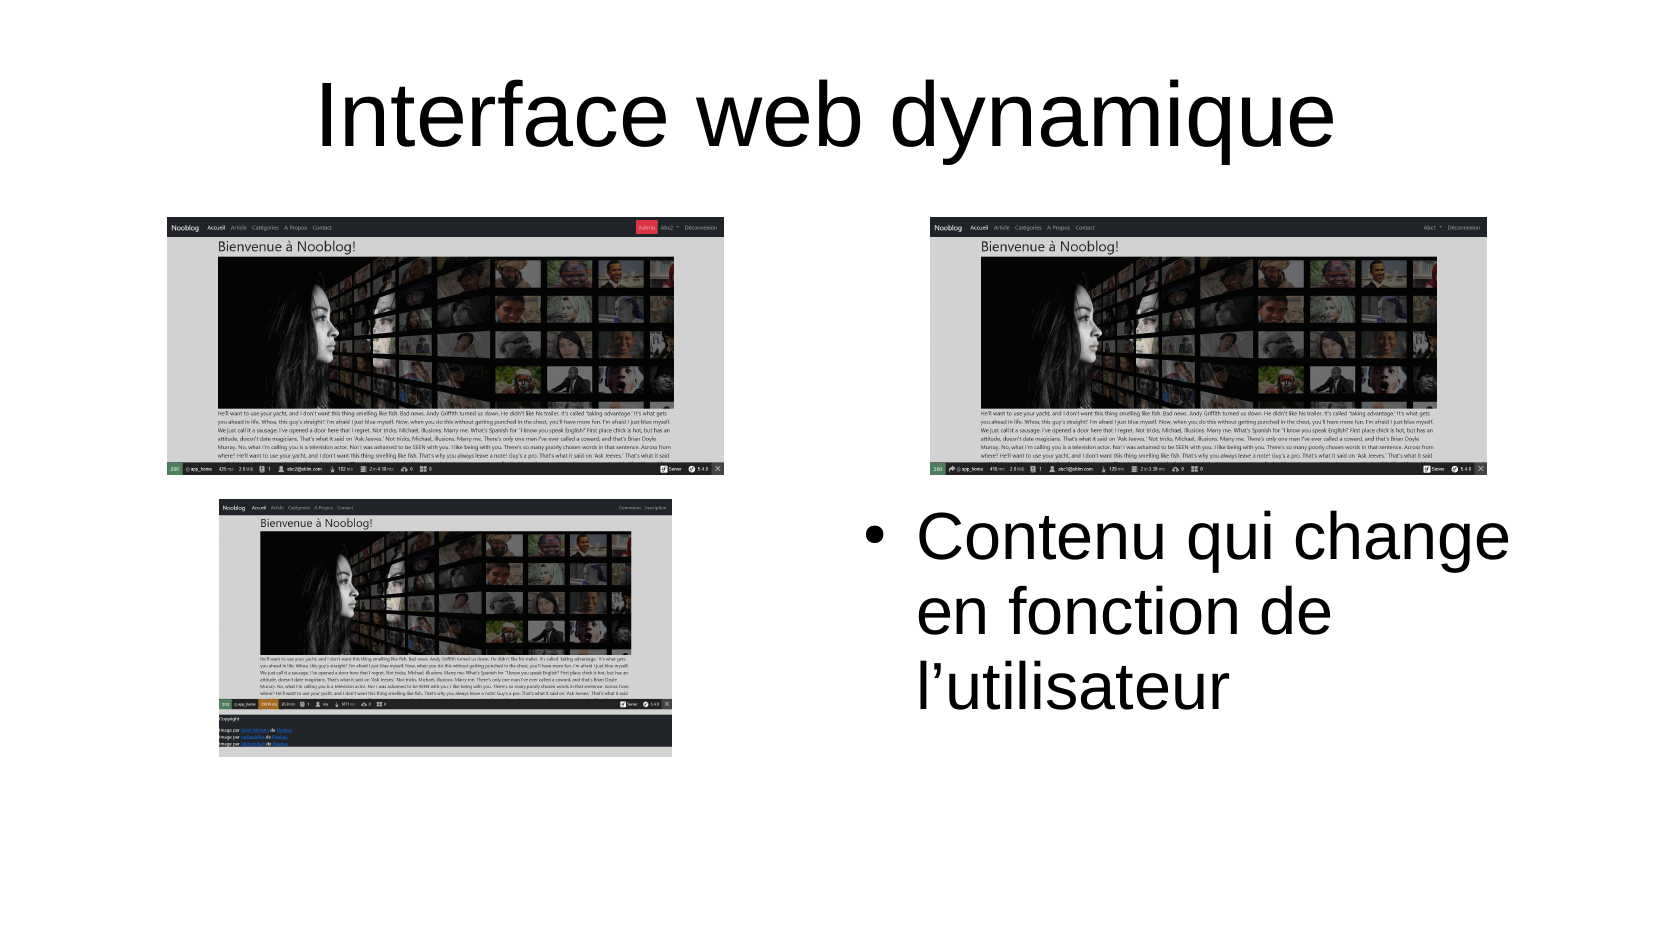

# Interface web dynamique
Contenu qui change en fonction de l’utilisateur